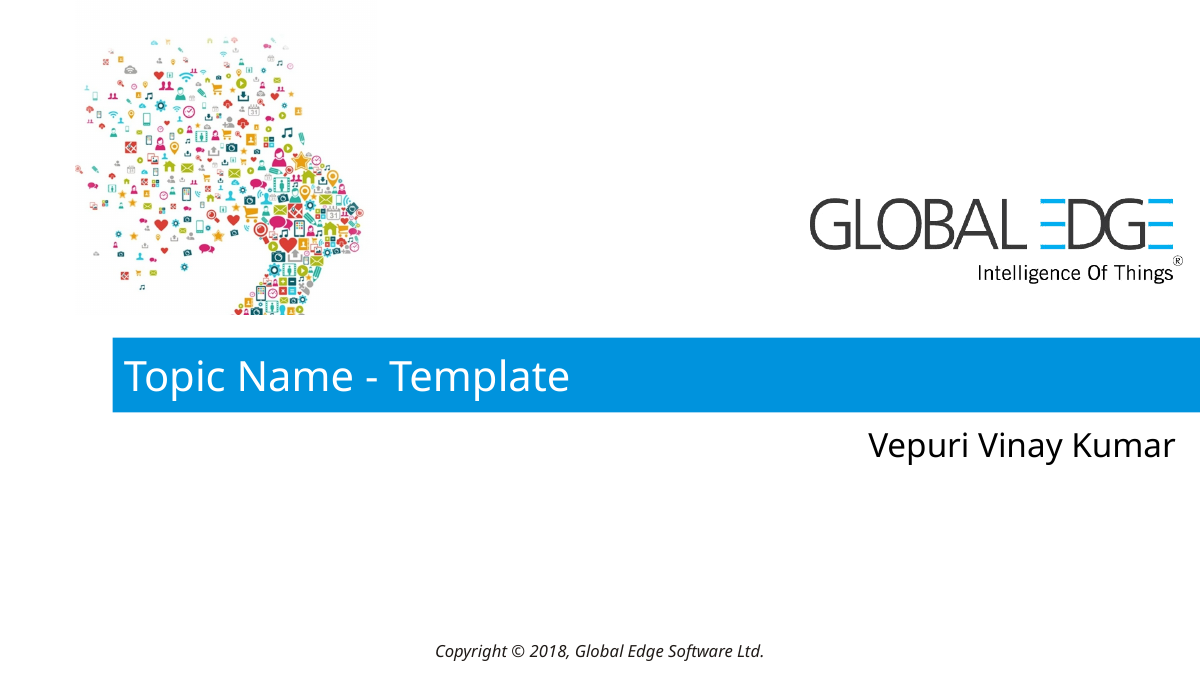

# Topic Name - Template
Vepuri Vinay Kumar